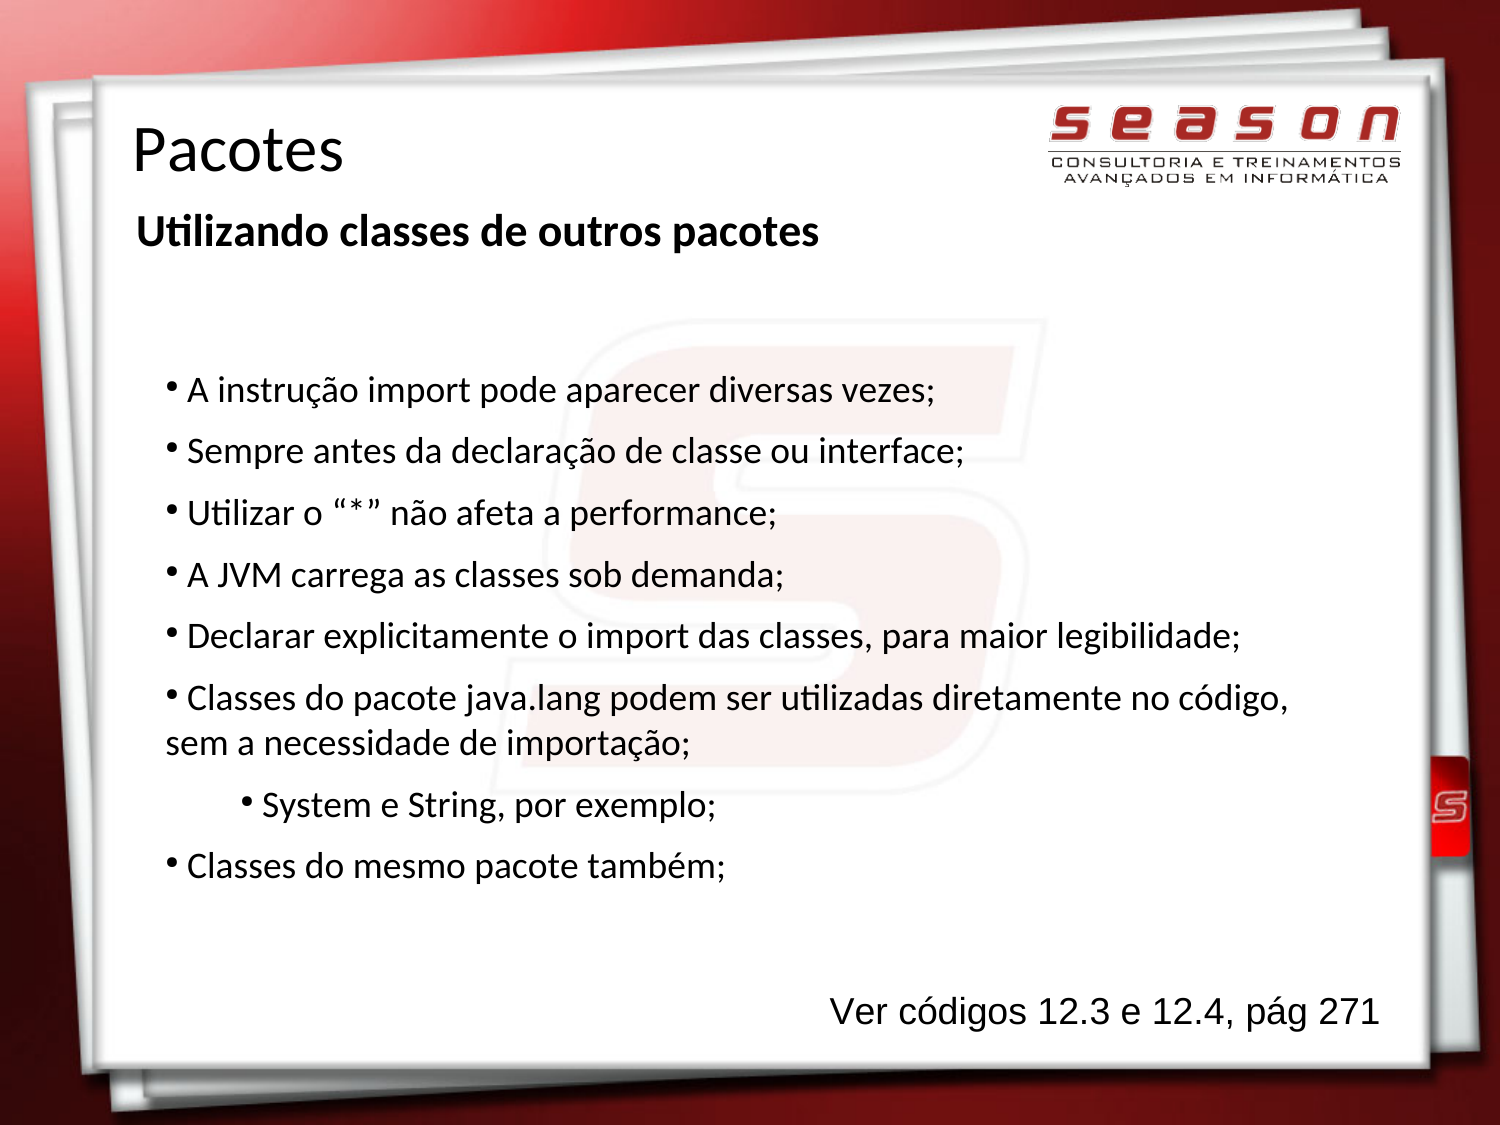

# Pacotes
Utilizando classes de outros pacotes
 A instrução import pode aparecer diversas vezes;
 Sempre antes da declaração de classe ou interface;
 Utilizar o “*” não afeta a performance;
 A JVM carrega as classes sob demanda;
 Declarar explicitamente o import das classes, para maior legibilidade;
 Classes do pacote java.lang podem ser utilizadas diretamente no código, sem a necessidade de importação;
 System e String, por exemplo;
 Classes do mesmo pacote também;
Ver códigos 12.3 e 12.4, pág 271